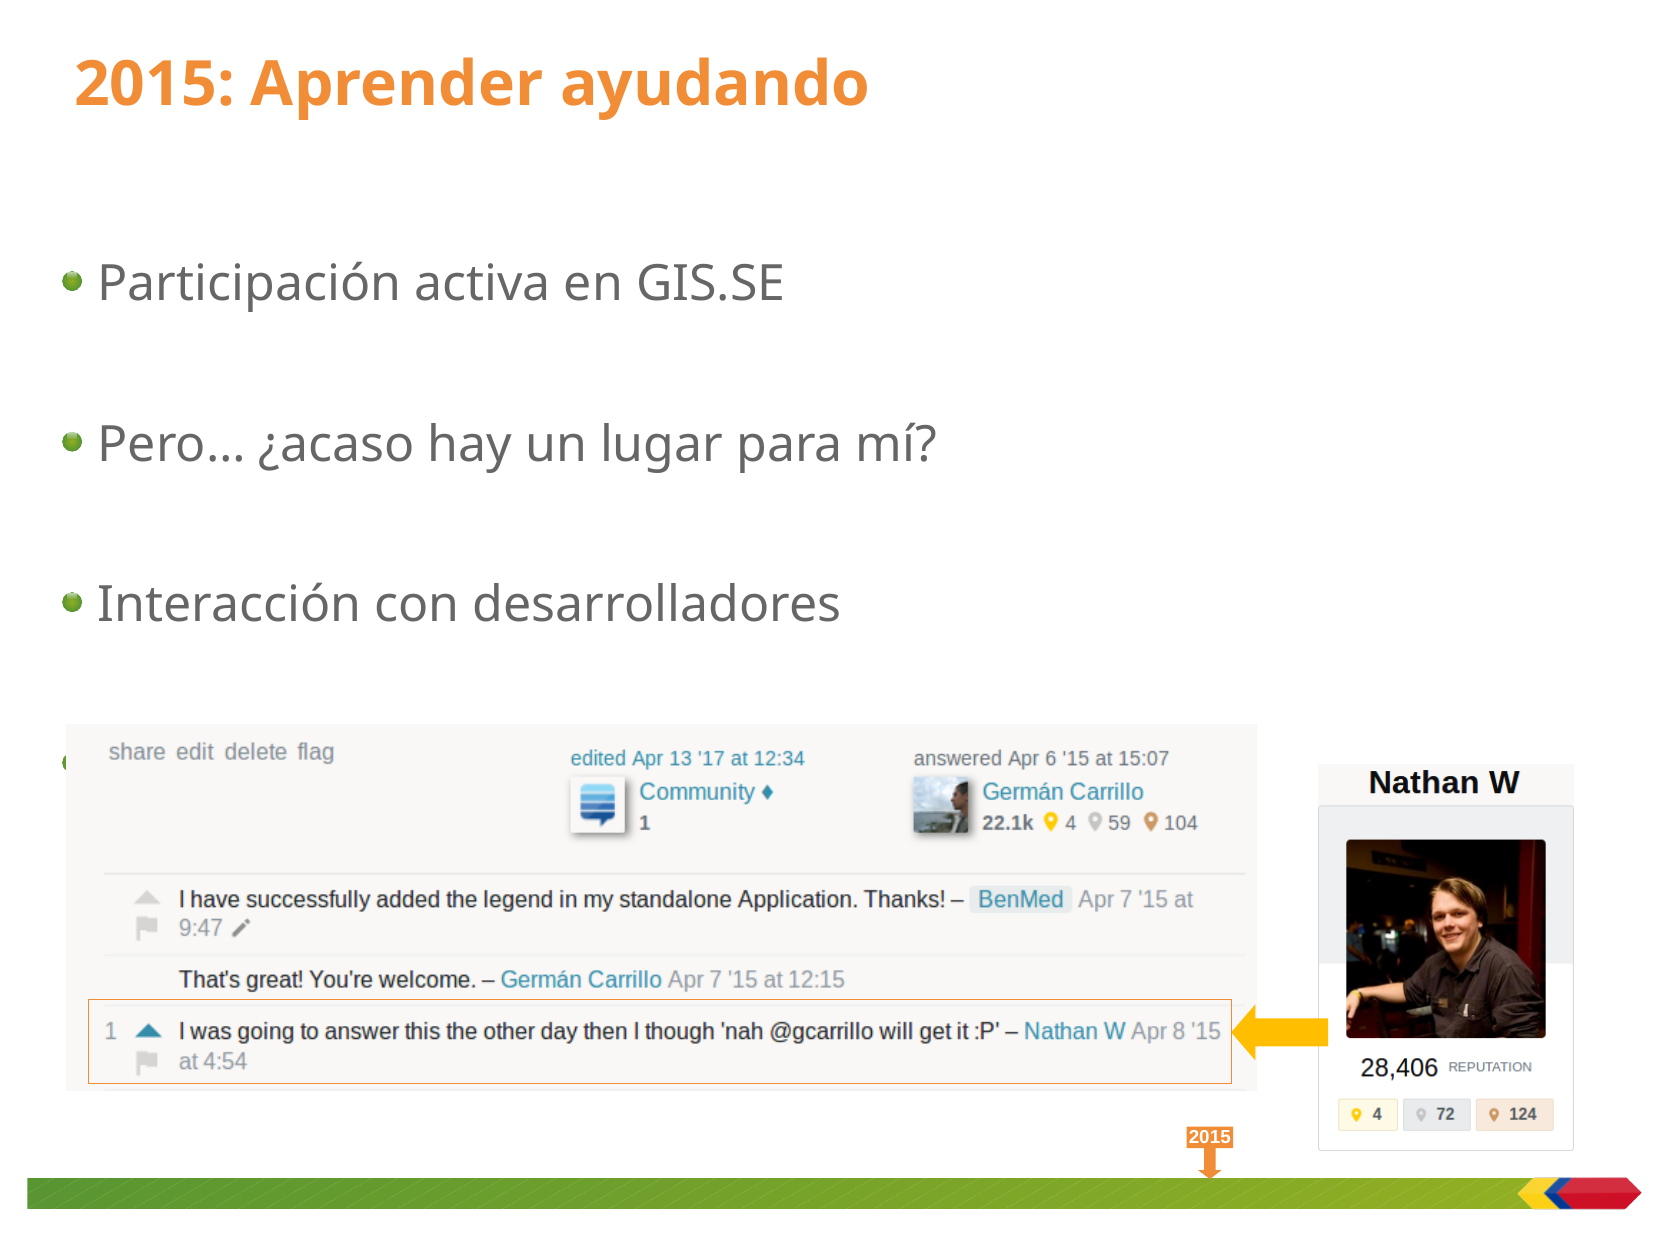

# 2015: Aprender ayudando
Participación activa en GIS.SE
Pero… ¿acaso hay un lugar para mí?
Interacción con desarrolladores
En el SL, tu trabajo te da reconocimiento
2015